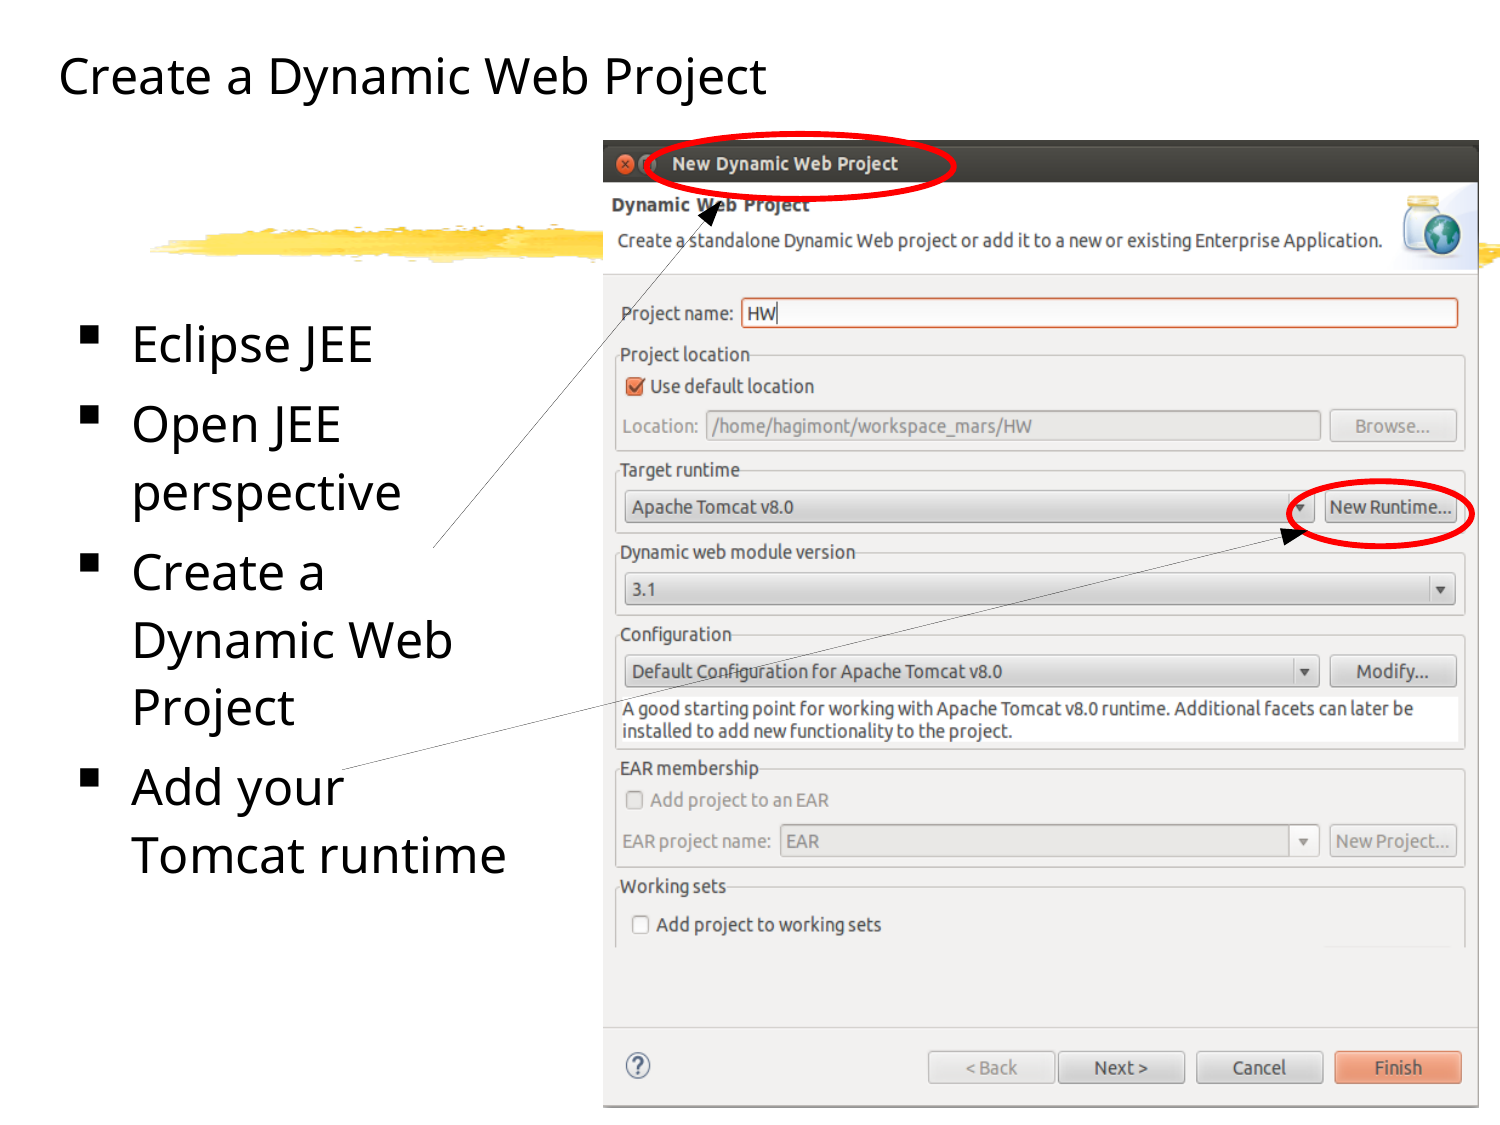

# Create a Dynamic Web Project
Eclipse JEE
Open JEE perspective
Create a Dynamic Web Project
Add your Tomcat runtime